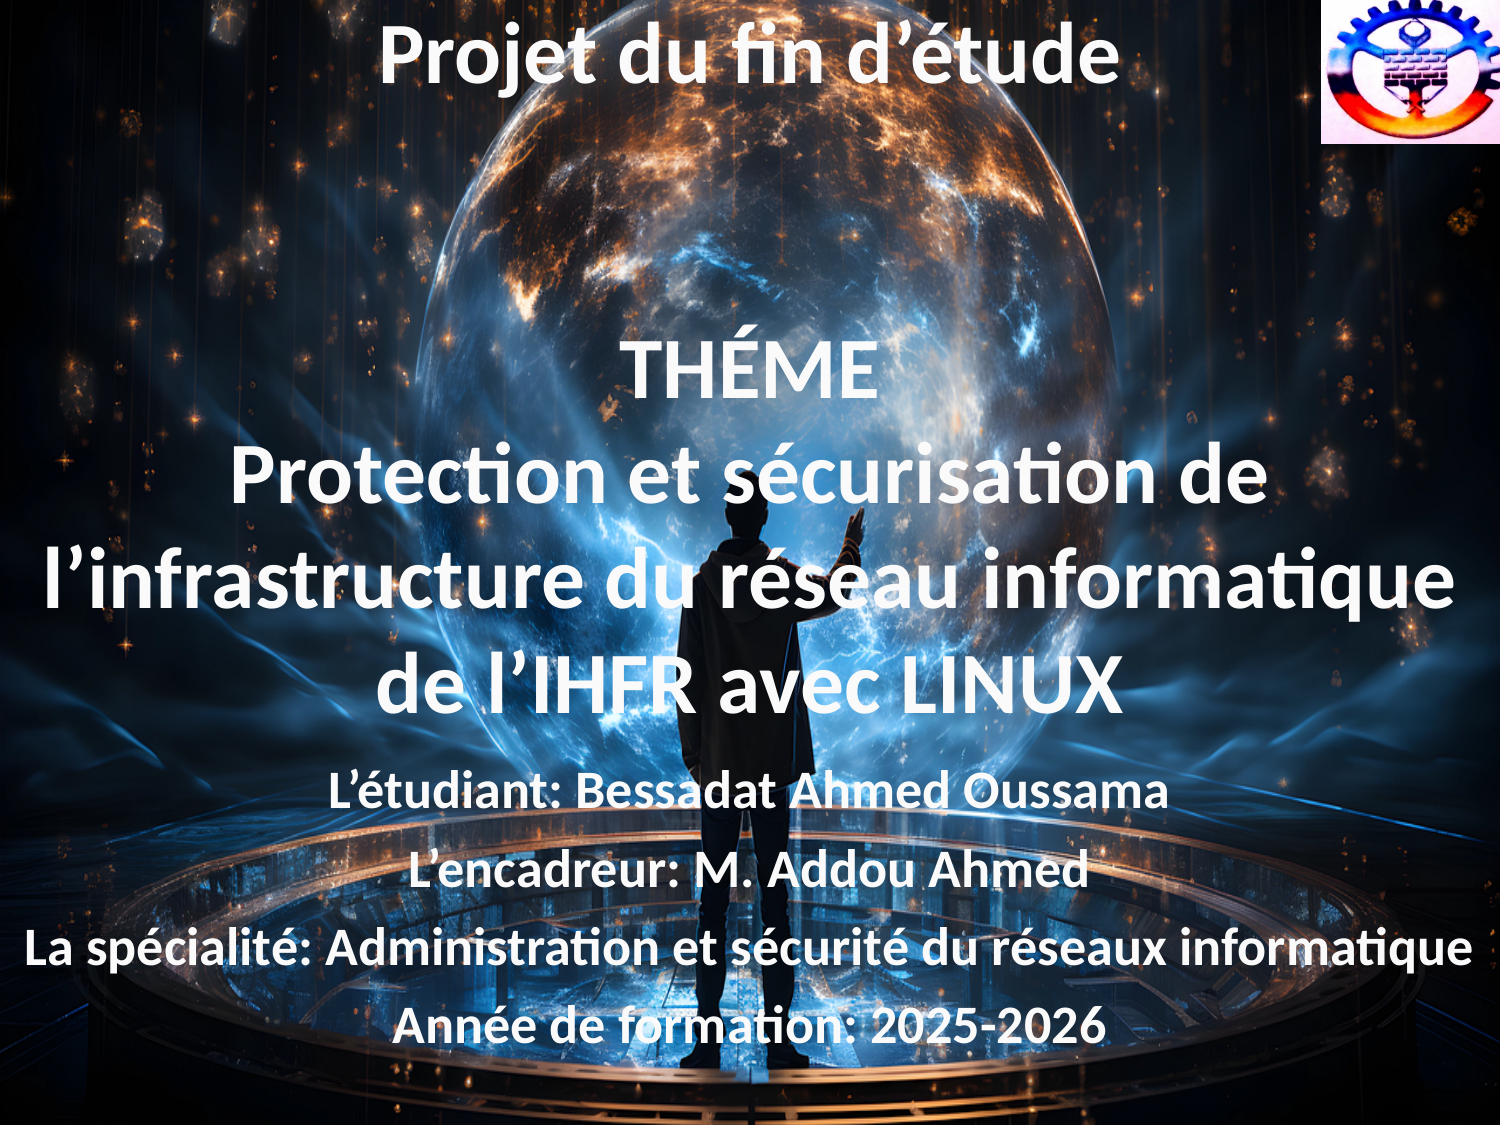

# Projet du fin d’étude THÉME Protection et sécurisation de l’infrastructure du réseau informatique de l’IHFR avec LINUX
L’étudiant: Bessadat Ahmed Oussama
L’encadreur: M. Addou Ahmed
La spécialité: Administration et sécurité du réseaux informatique
Année de formation: 2025-2026